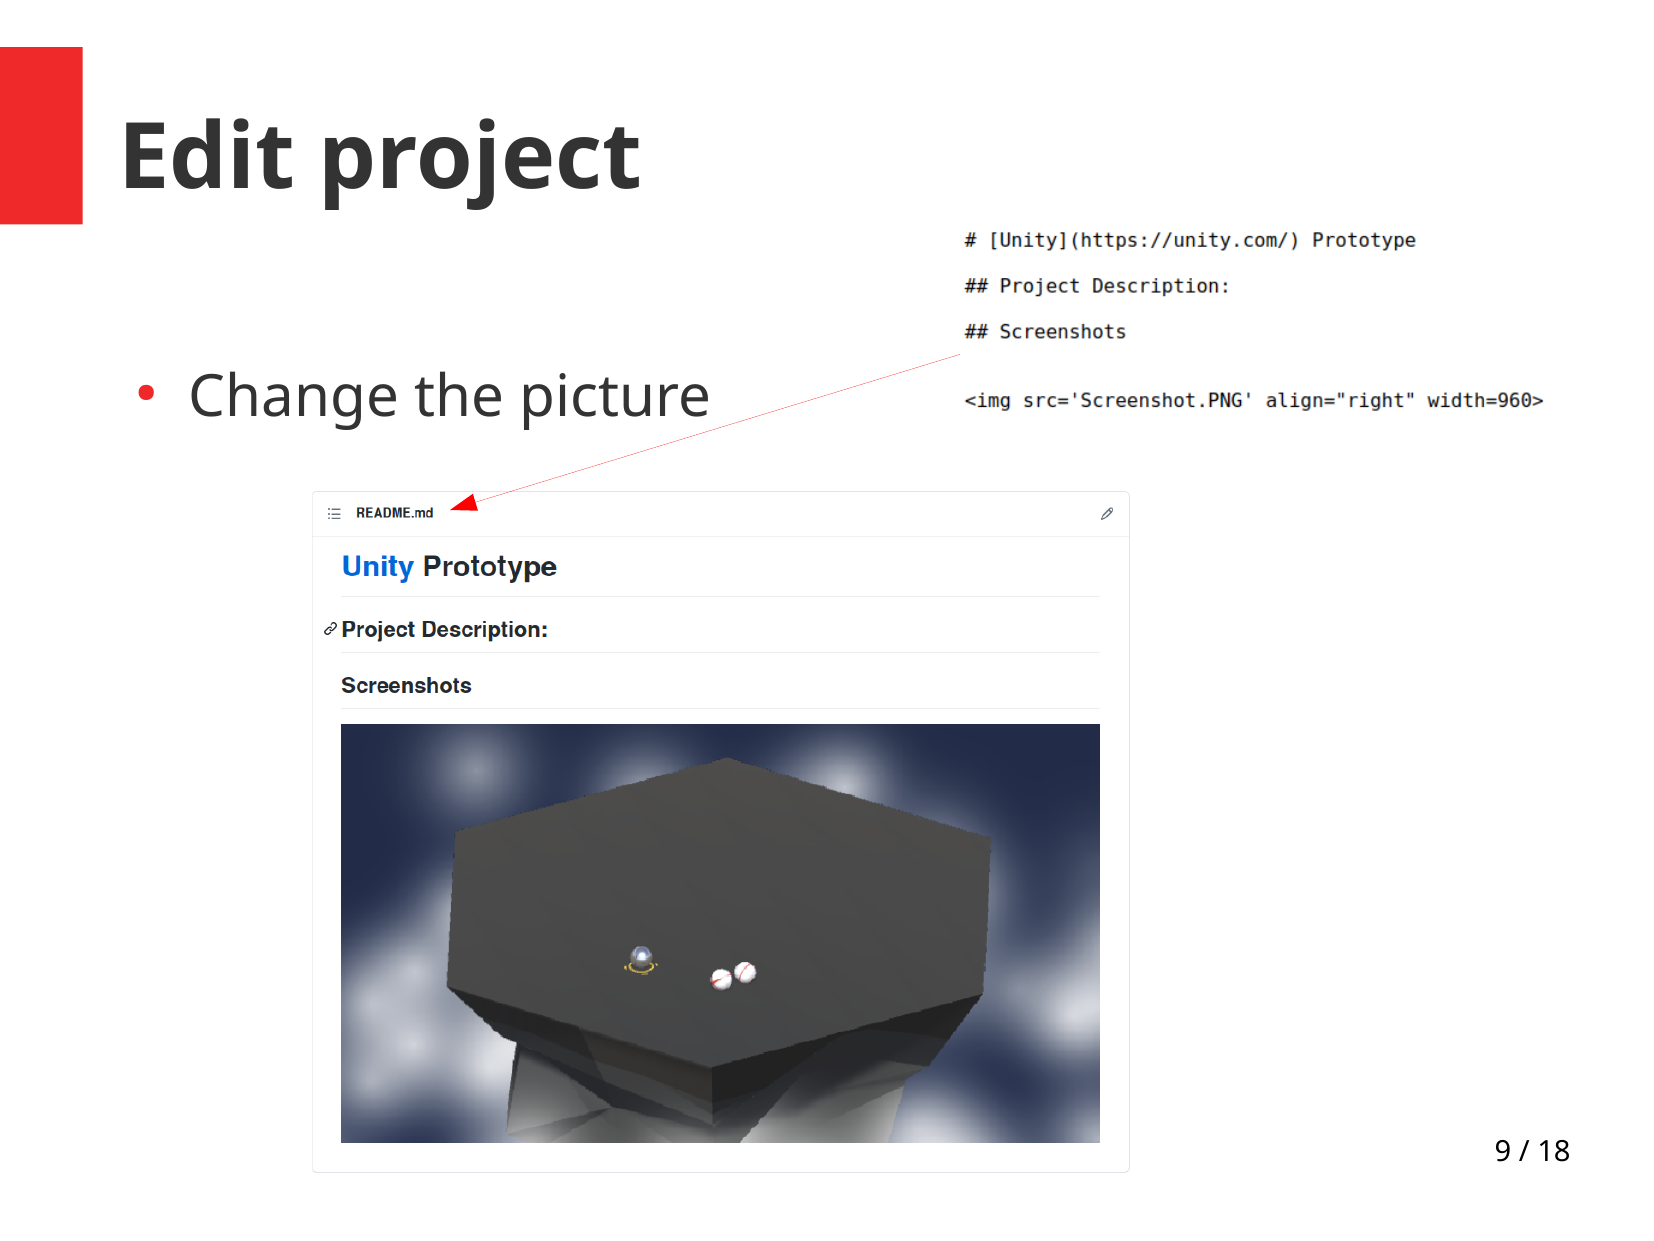

# Edit project
Change the picture
9